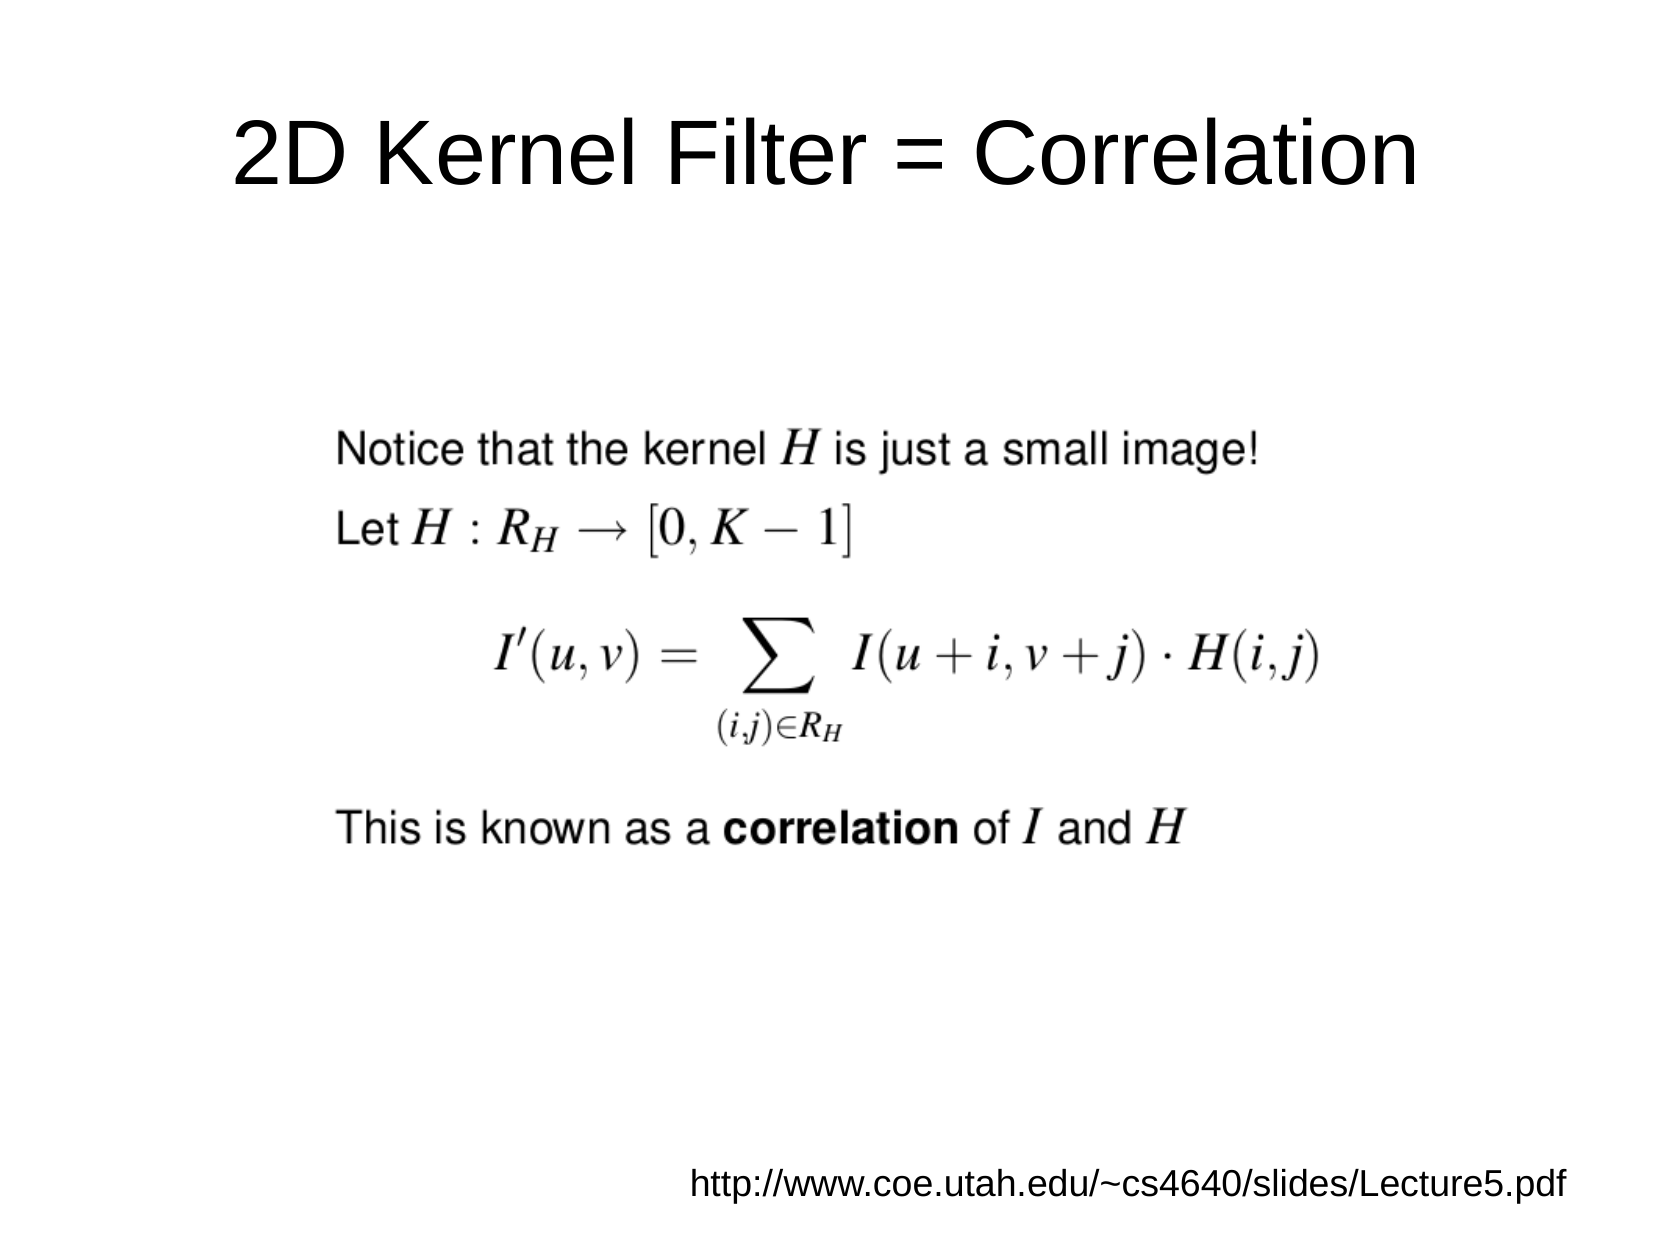

# 2D Kernel Filter = Correlation
http://www.coe.utah.edu/~cs4640/slides/Lecture5.pdf